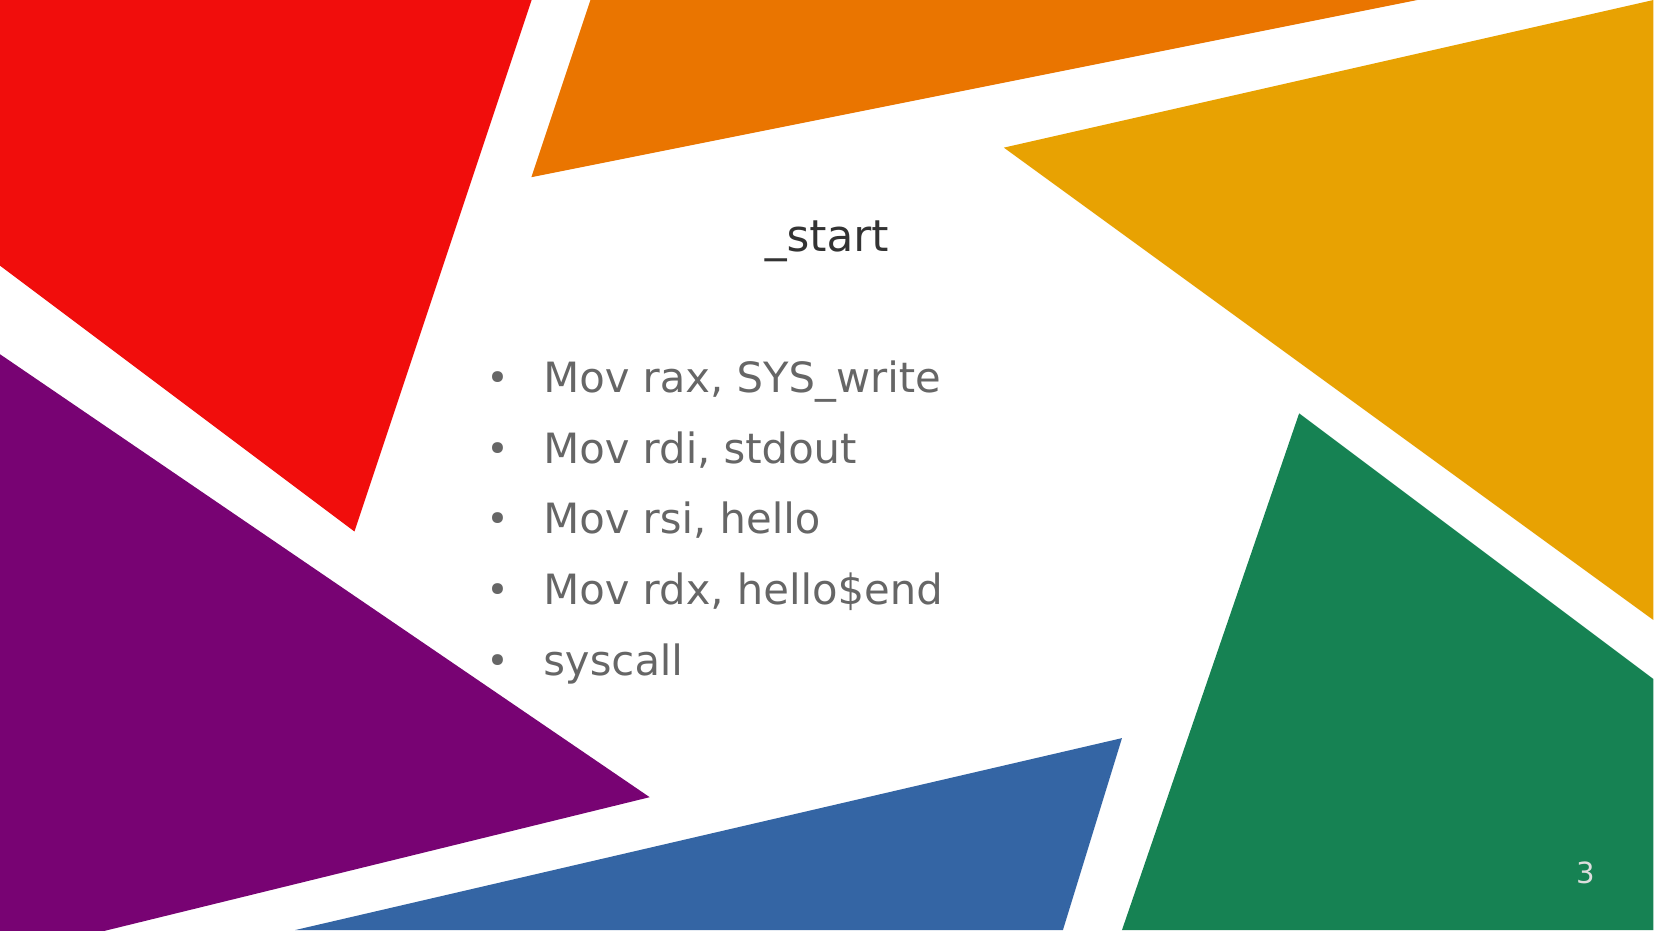

# _start
Mov rax, SYS_write
Mov rdi, stdout
Mov rsi, hello
Mov rdx, hello$end
syscall
3